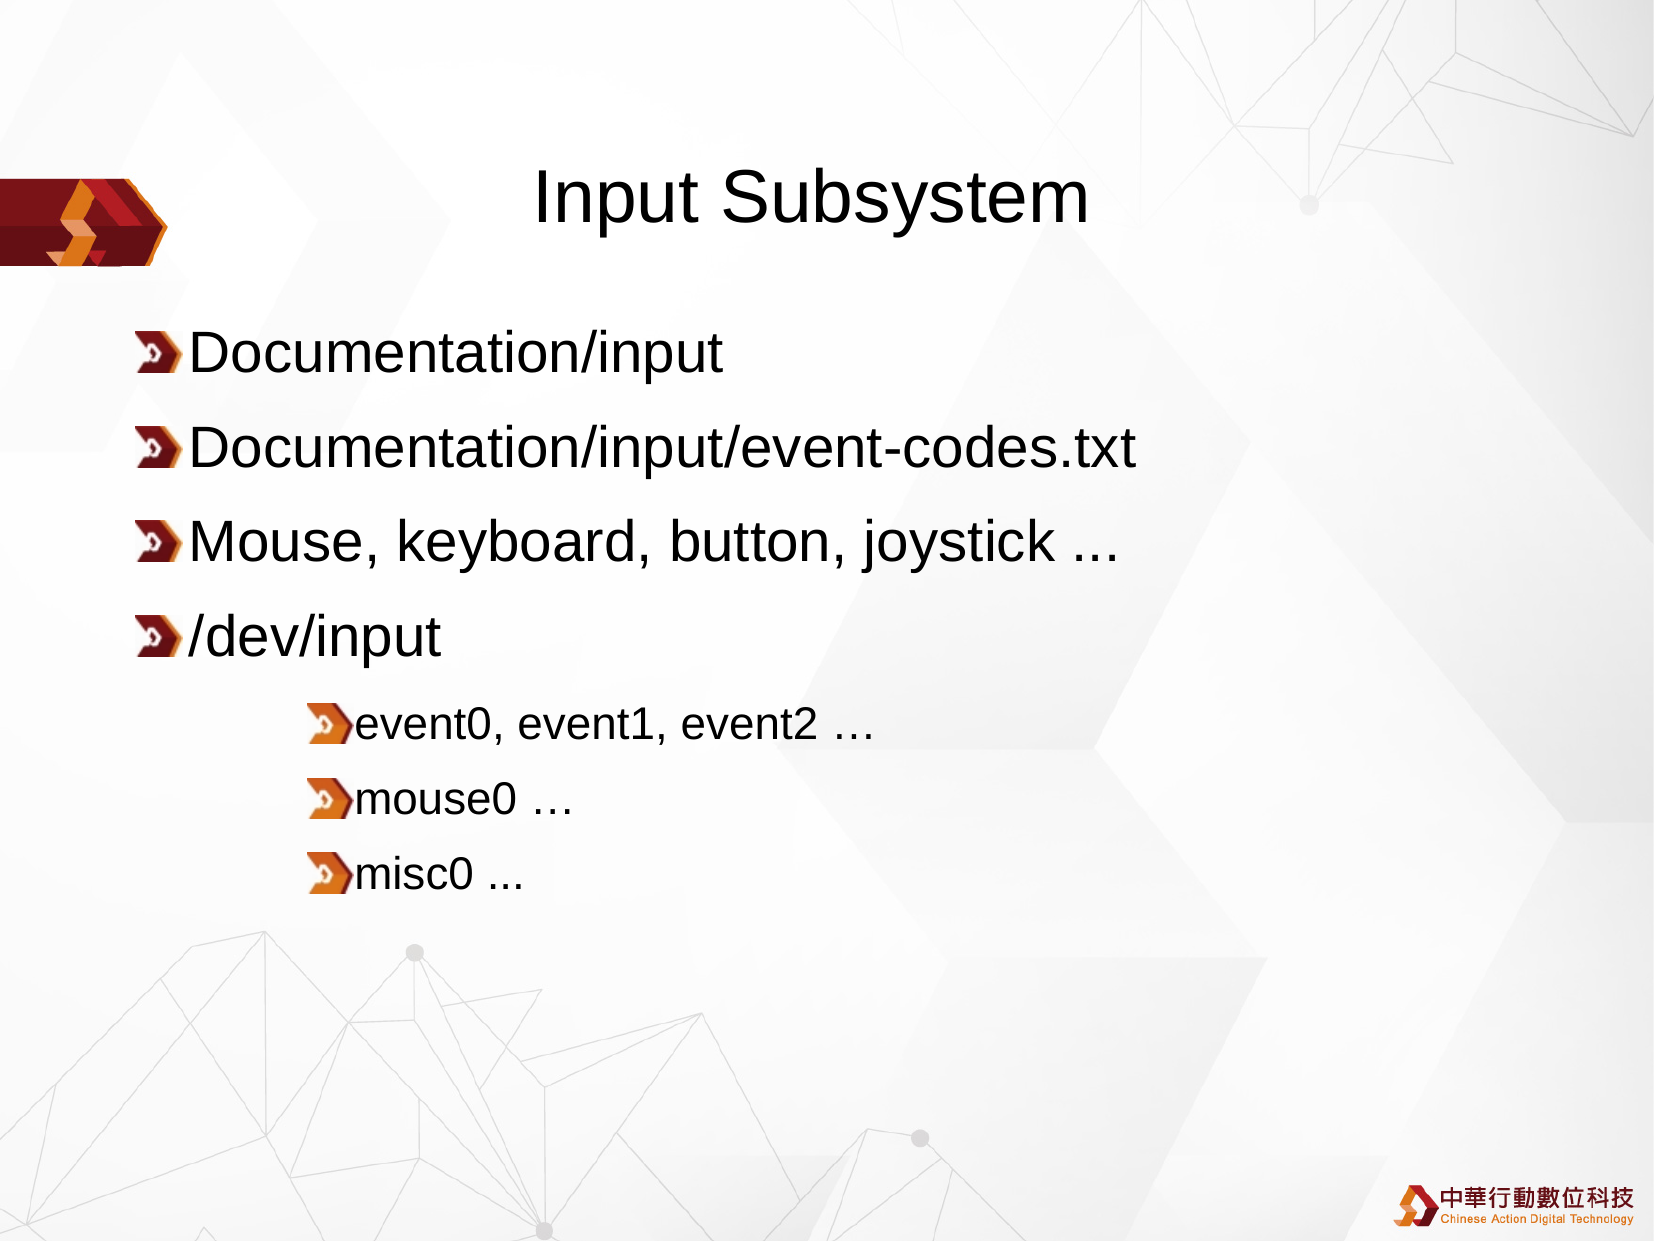

# Input Subsystem
Documentation/input
Documentation/input/event-codes.txt
Mouse, keyboard, button, joystick ...
/dev/input
event0, event1, event2 …
mouse0 …
misc0 ...